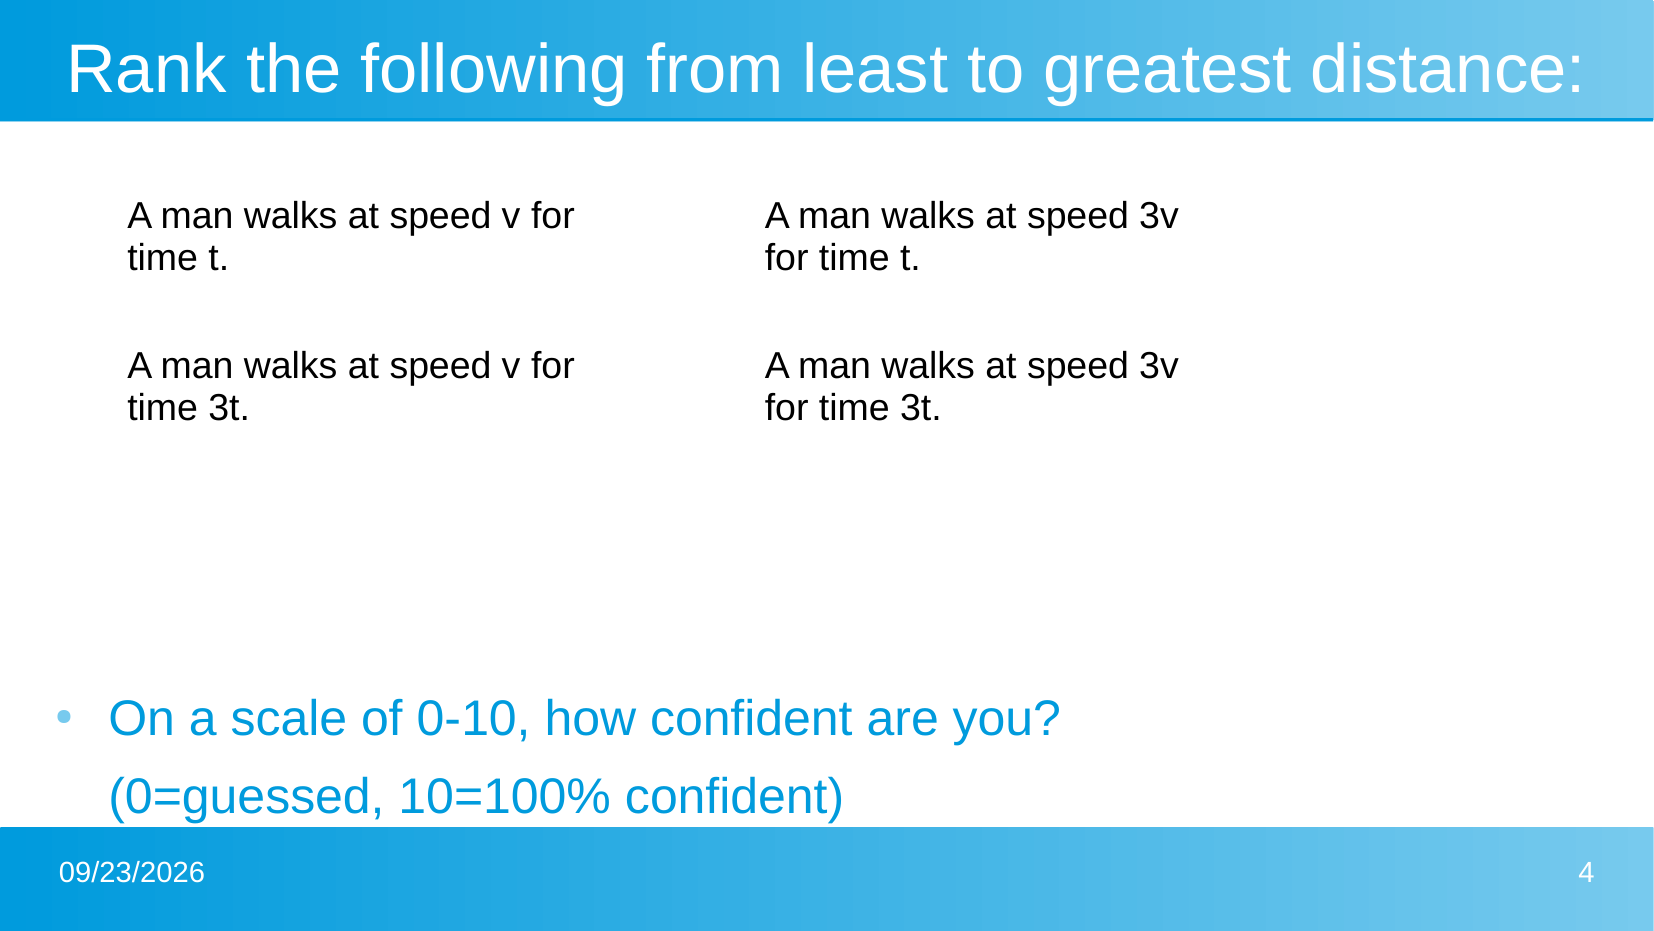

# Rank the following from least to greatest distance:
A man walks at speed v for time t.
A man walks at speed 3v for time t.
A man walks at speed v for time 3t.
A man walks at speed 3v for time 3t.
On a scale of 0-10, how confident are you?
(0=guessed, 10=100% confident)
4